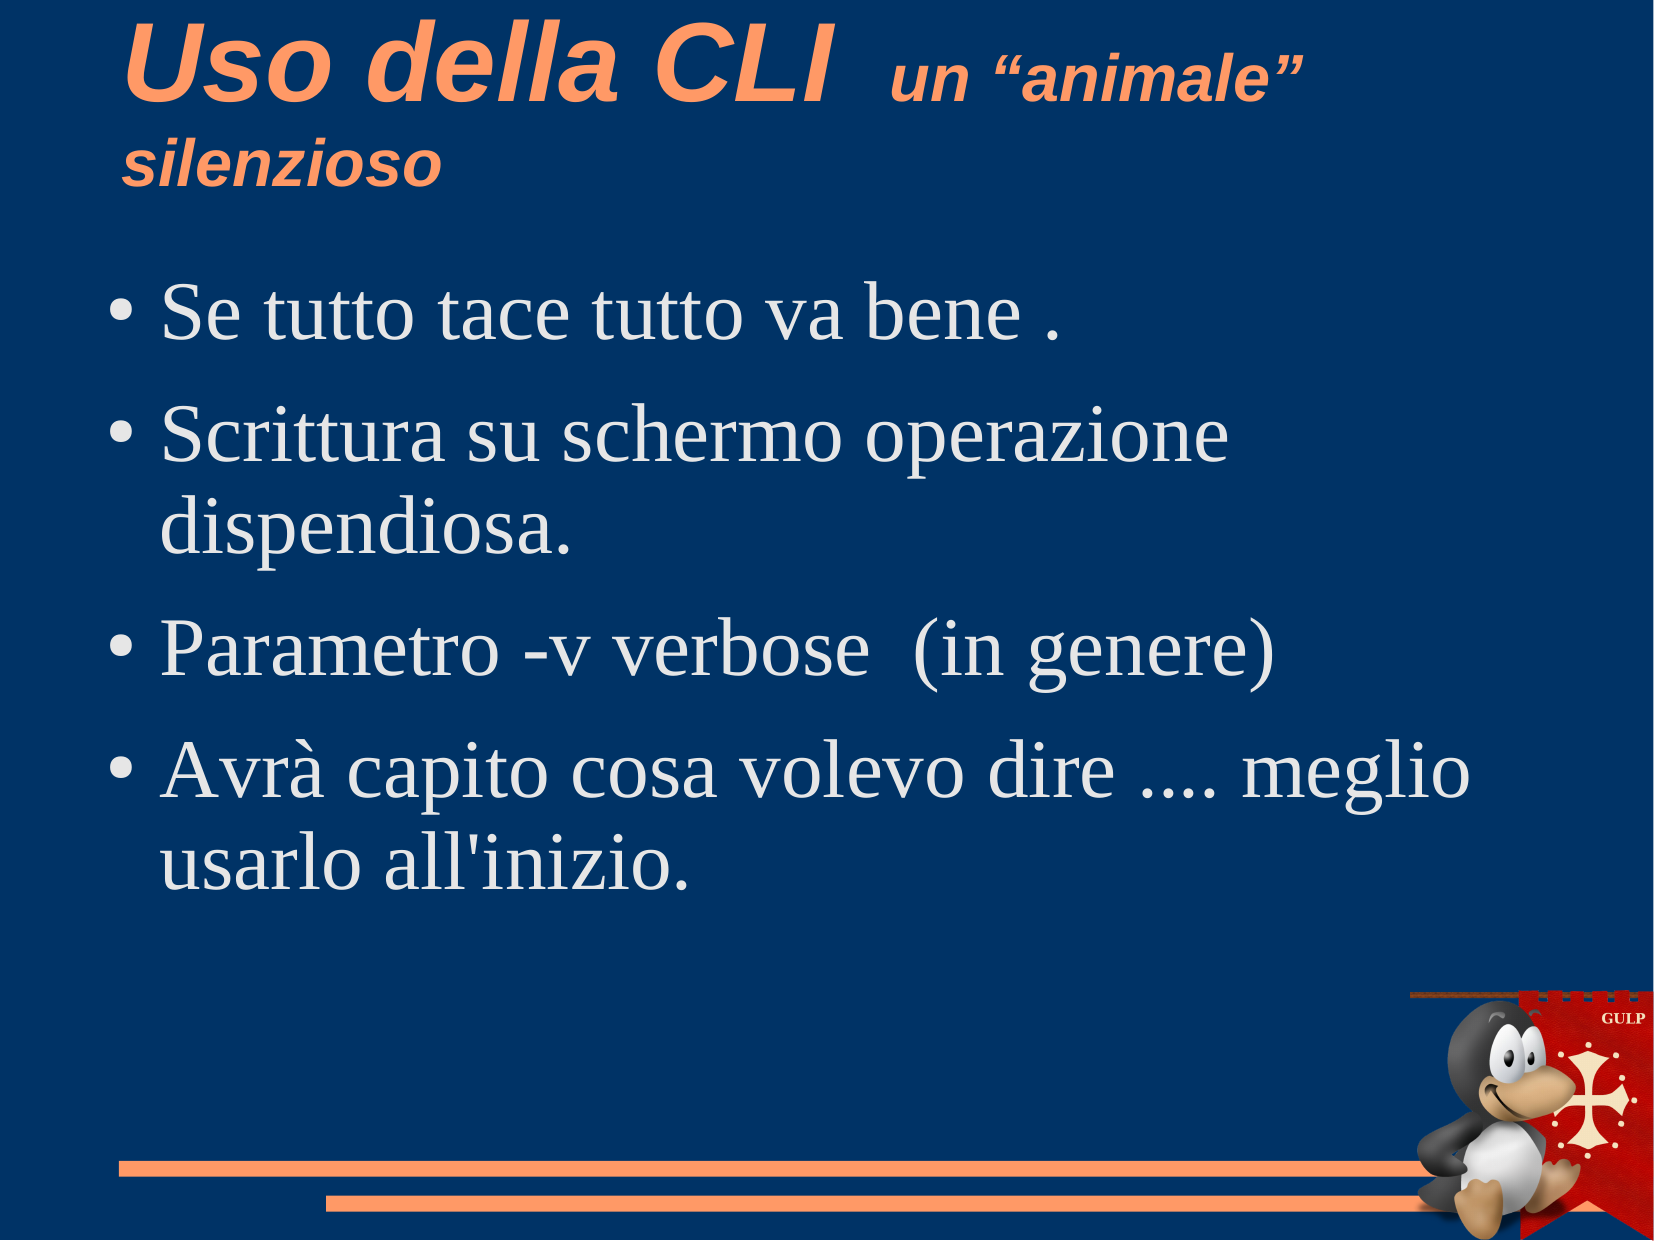

# Uso della CLI un “animale” silenzioso
Se tutto tace tutto va bene .
Scrittura su schermo operazione dispendiosa.
Parametro -v verbose (in genere)
Avrà capito cosa volevo dire .... meglio usarlo all'inizio.